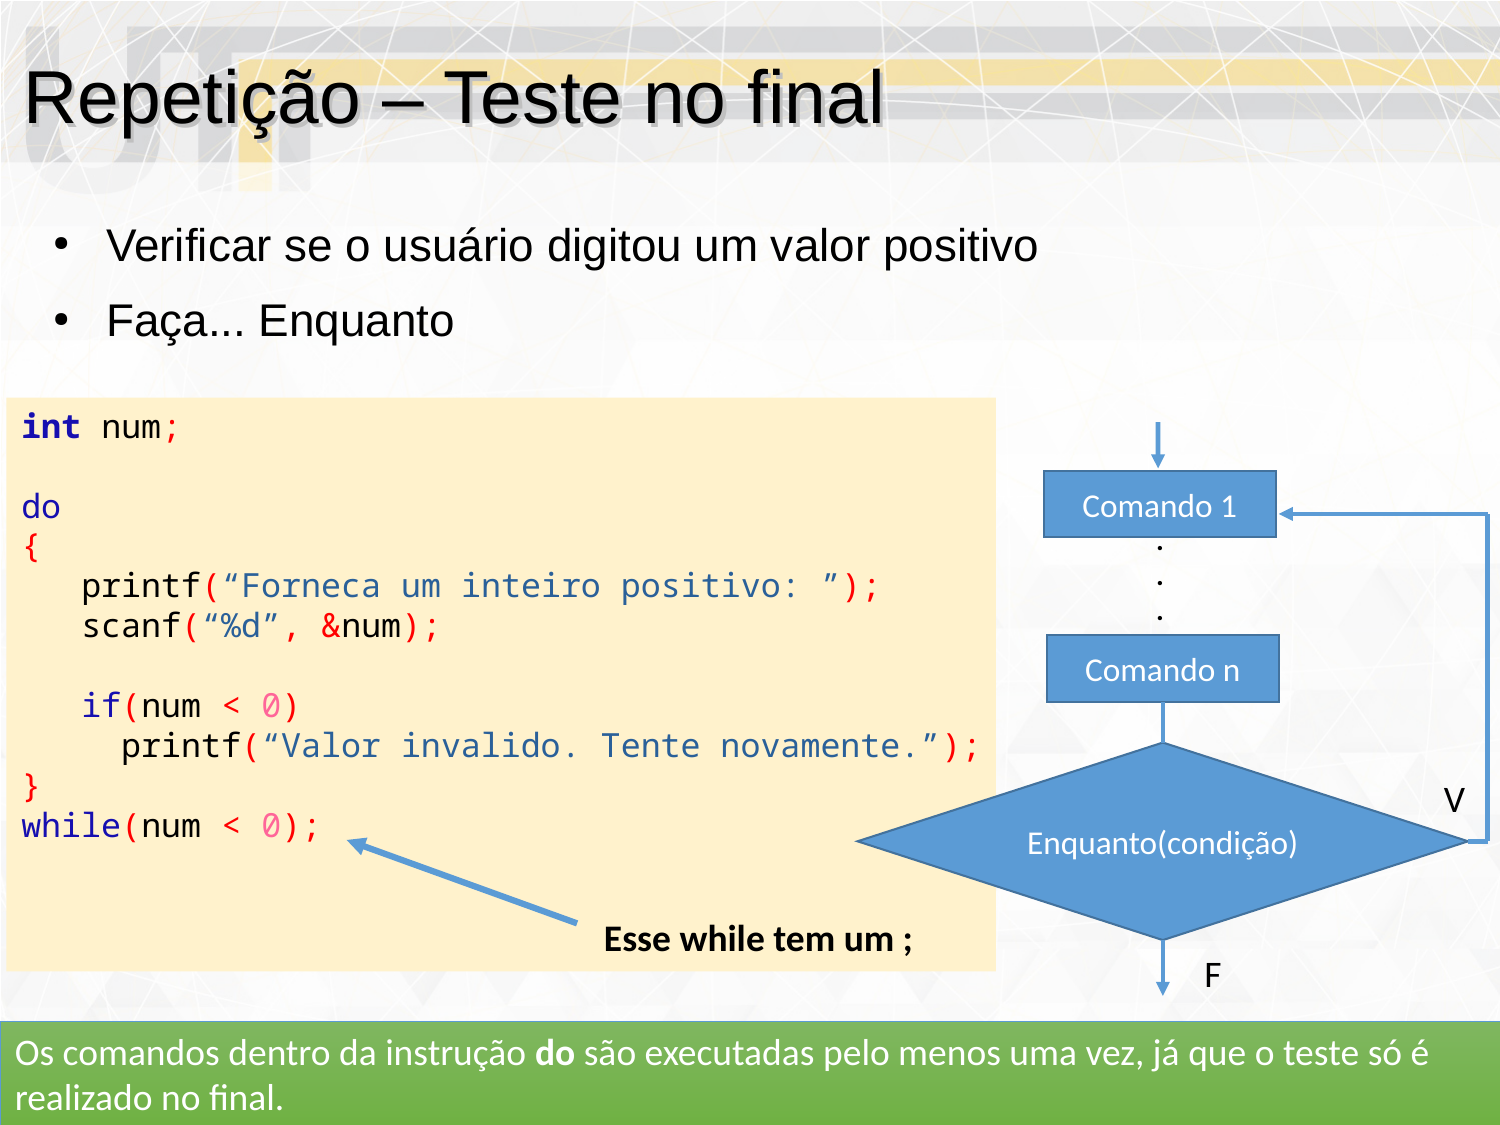

# Repetição – Teste no final
Verificar se o usuário digitou um valor positivo
Faça... Enquanto
int num;
do
{
 printf(“Forneca um inteiro positivo: ”);
 scanf(“%d”, &num);
 if(num < 0)
 printf(“Valor invalido. Tente novamente.”);
}
while(num < 0);
Comando 1
.
.
.
Comando n
Enquanto(condição)
V
Esse while tem um ;
F
Os comandos dentro da instrução do são executadas pelo menos uma vez, já que o teste só é realizado no final.